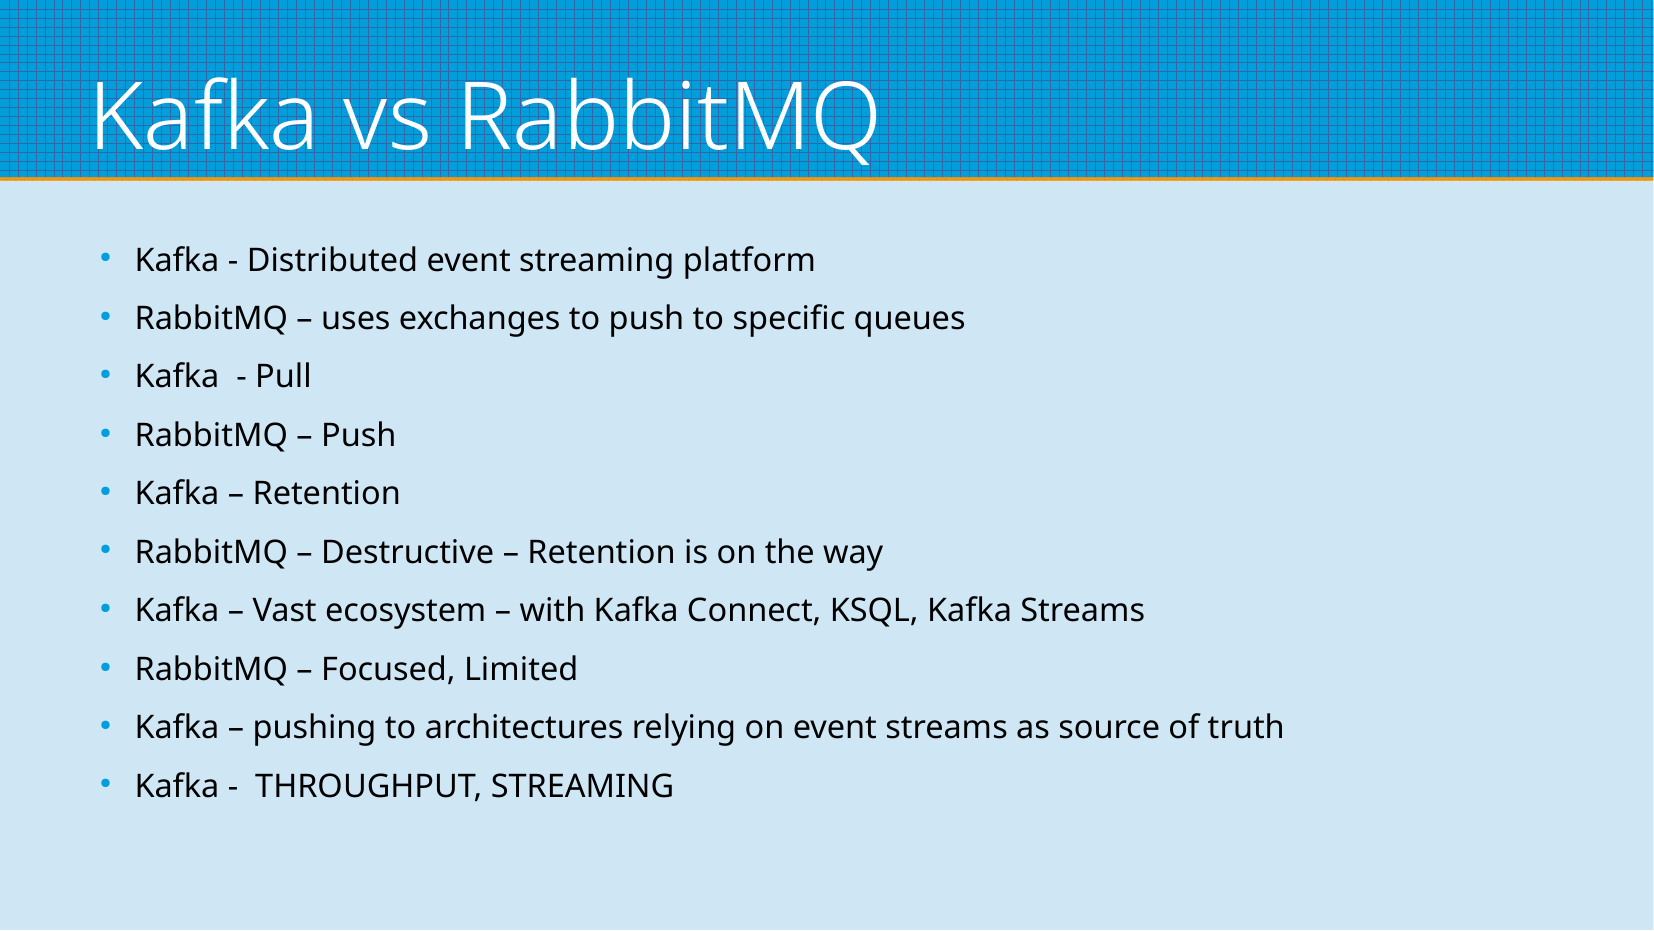

# Kafka vs RabbitMQ
Kafka - Distributed event streaming platform
RabbitMQ – uses exchanges to push to specific queues
Kafka - Pull
RabbitMQ – Push
Kafka – Retention
RabbitMQ – Destructive – Retention is on the way
Kafka – Vast ecosystem – with Kafka Connect, KSQL, Kafka Streams
RabbitMQ – Focused, Limited
Kafka – pushing to architectures relying on event streams as source of truth
Kafka - THROUGHPUT, STREAMING